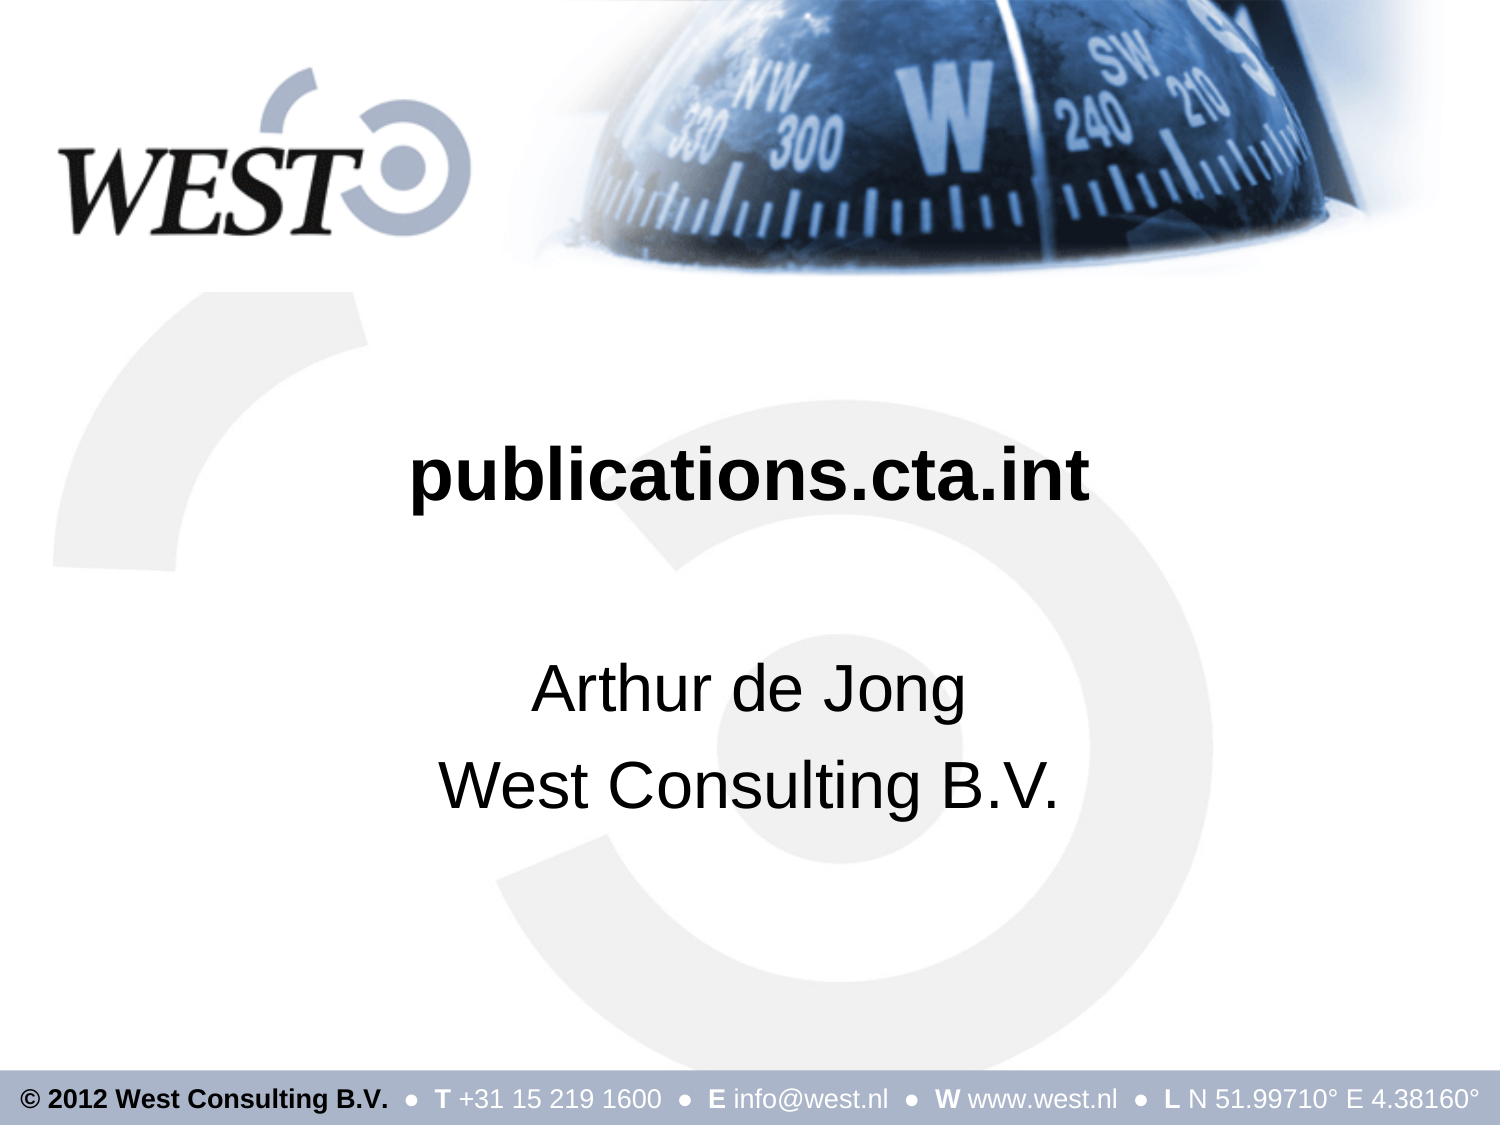

# publications.cta.int
Arthur de Jong
West Consulting B.V.